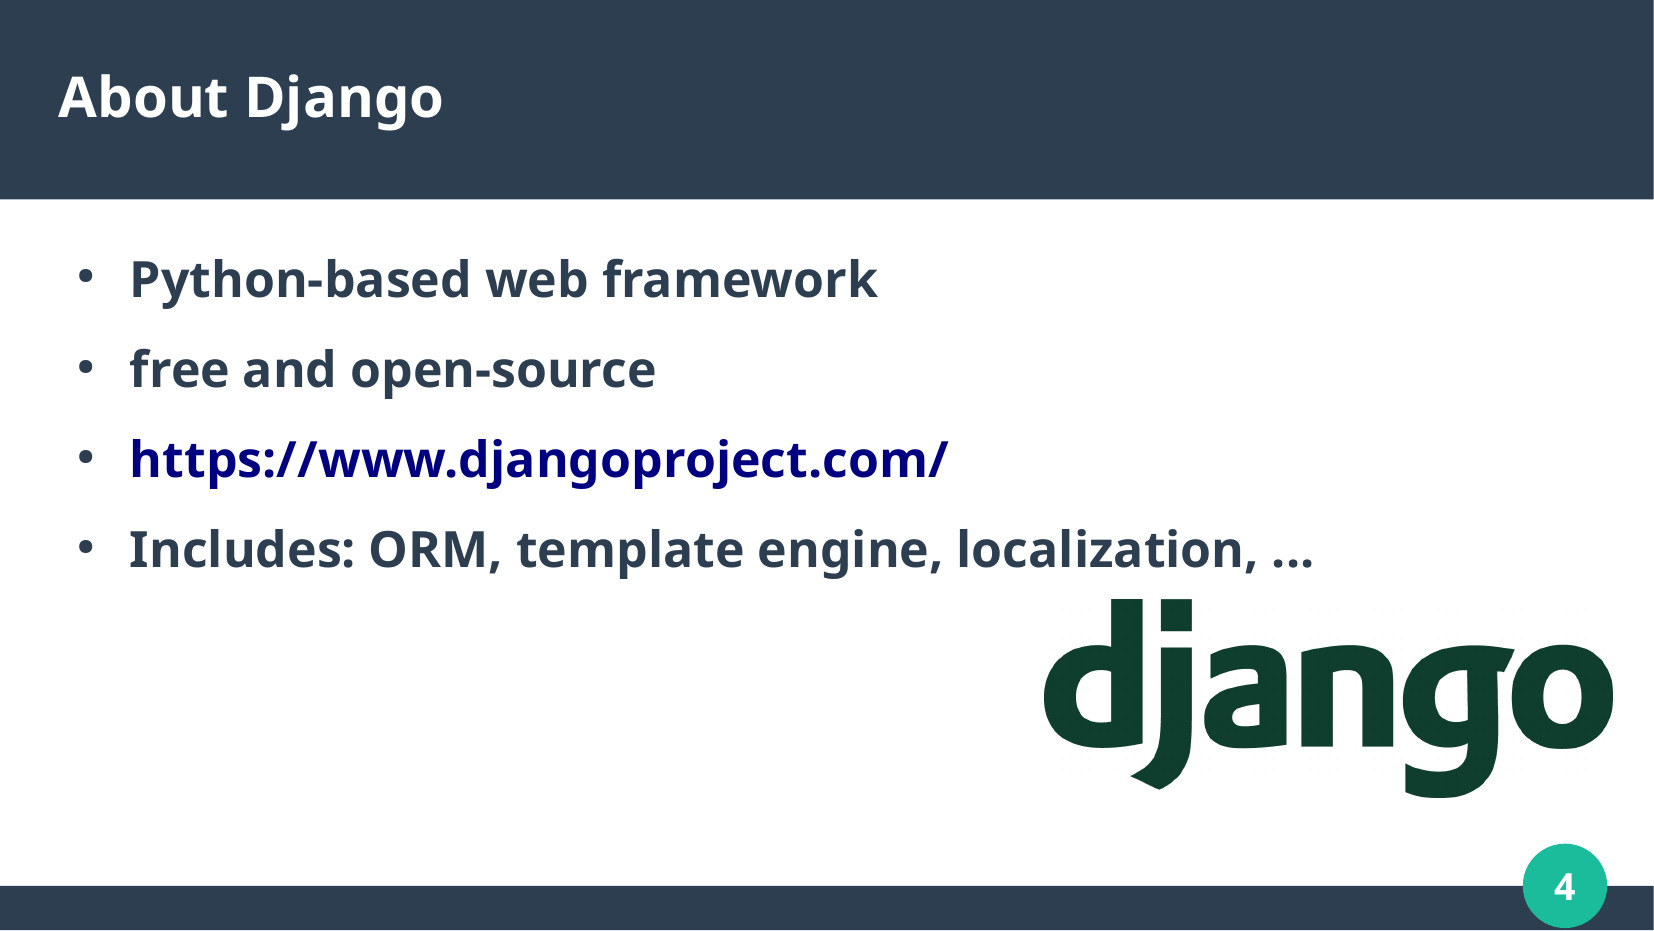

# About Django
Python-based web framework
free and open-source
https://www.djangoproject.com/
Includes: ORM, template engine, localization, ...